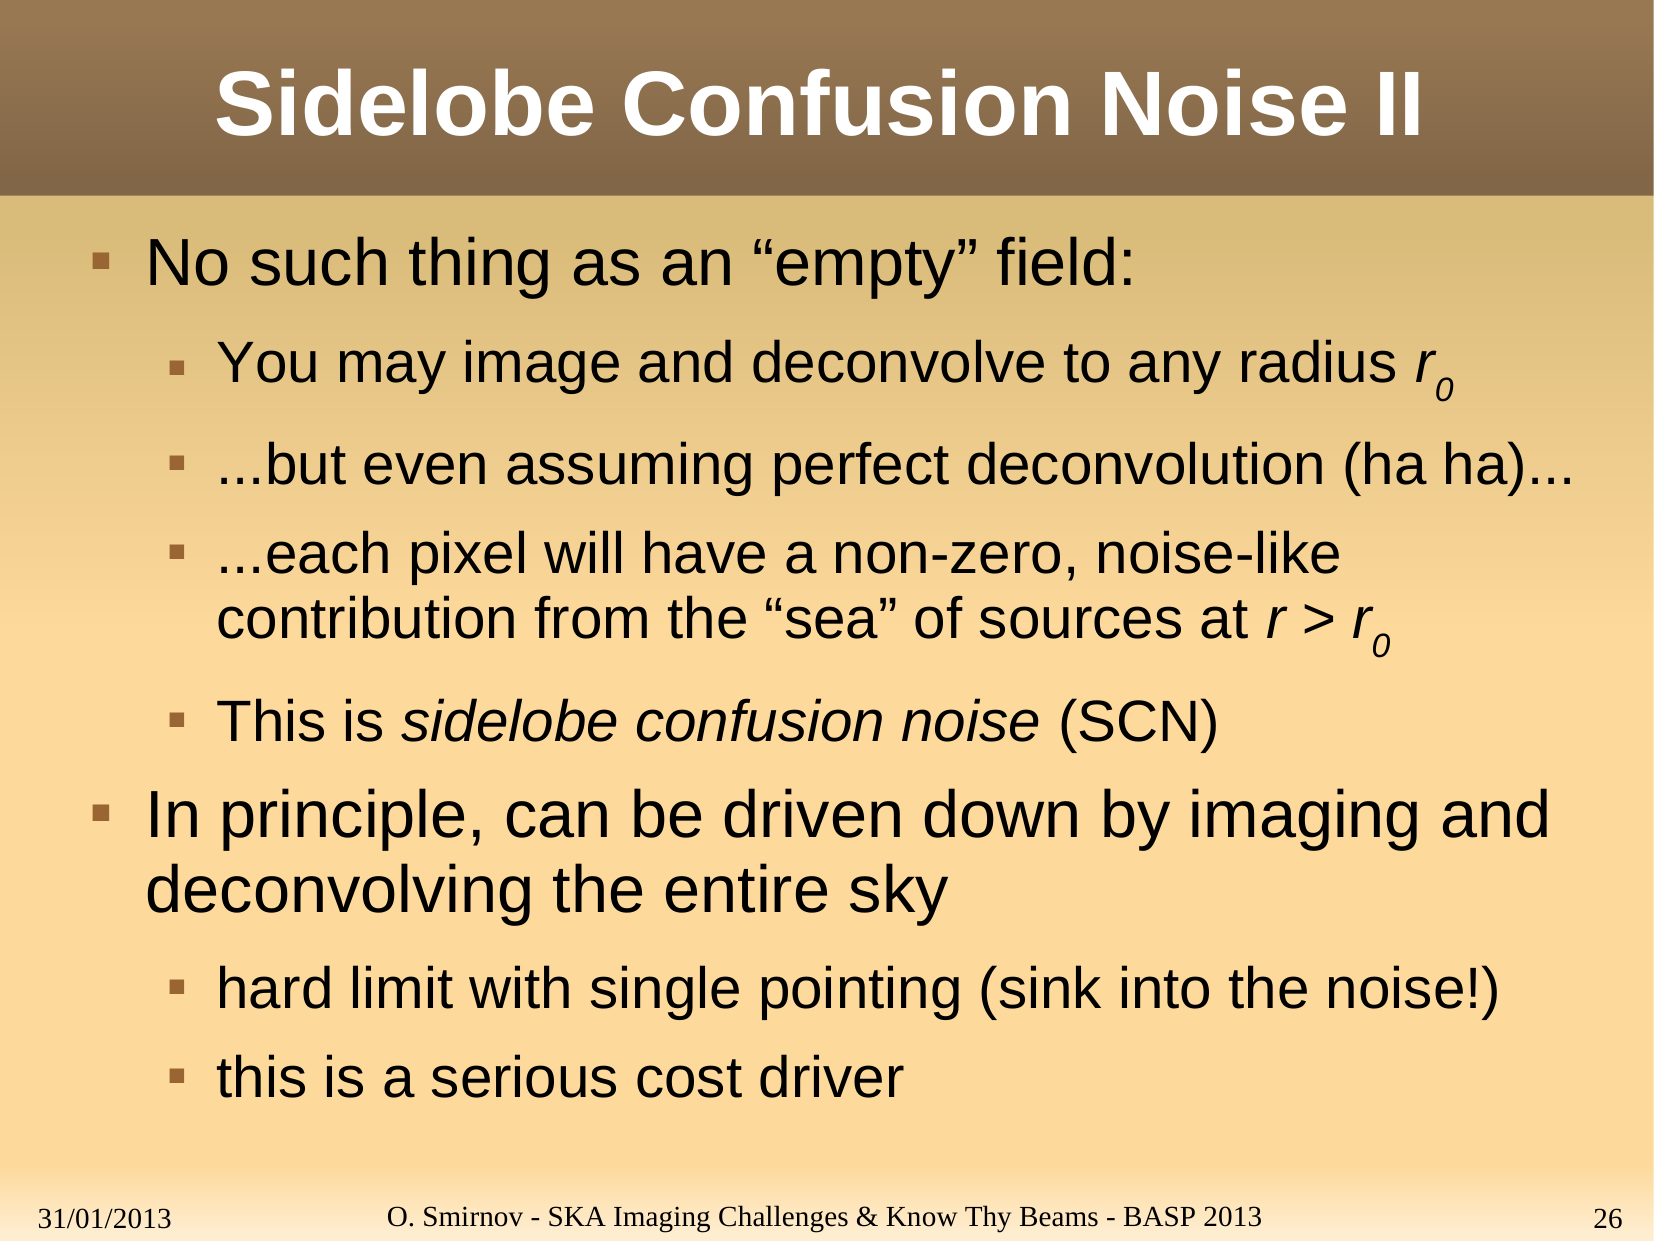

# Sidelobe Confusion Noise II
No such thing as an “empty” field:
You may image and deconvolve to any radius r0
...but even assuming perfect deconvolution (ha ha)...
...each pixel will have a non-zero, noise-like contribution from the “sea” of sources at r > r0
This is sidelobe confusion noise (SCN)
In principle, can be driven down by imaging and deconvolving the entire sky
hard limit with single pointing (sink into the noise!)
this is a serious cost driver
O. Smirnov - SKA Imaging Challenges & Know Thy Beams - BASP 2013
31/01/2013
26